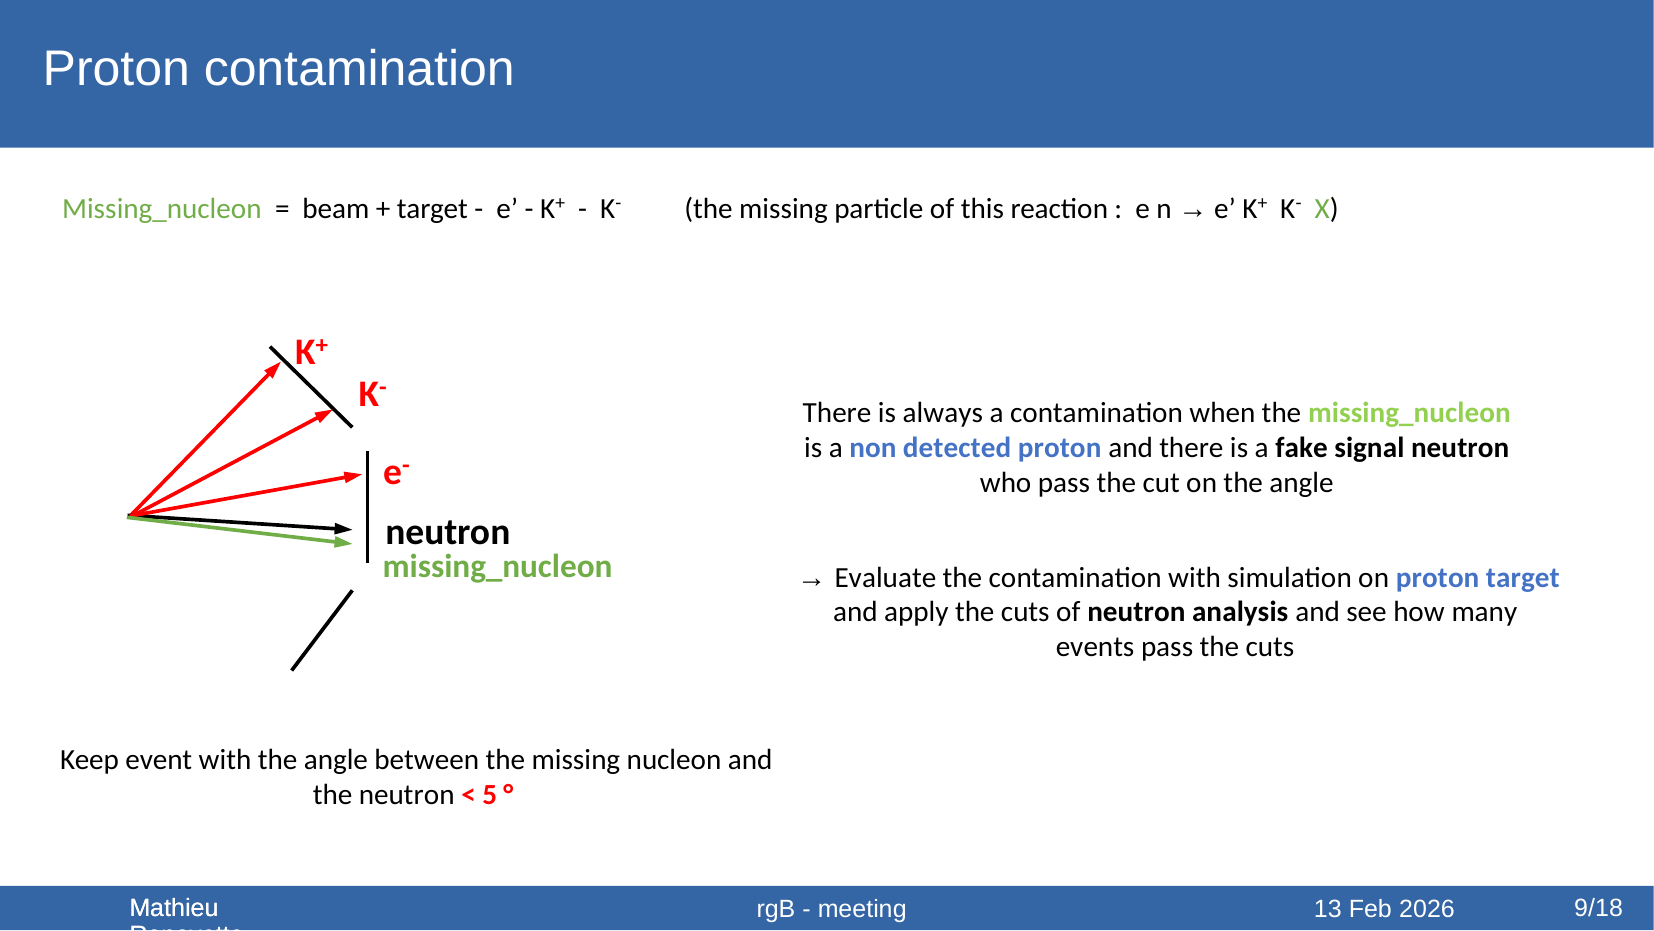

Proton contamination
Missing_nucleon = beam + target - e’ - K+ - K- (the missing particle of this reaction : e n → e’ K+ K- X)
K+
K-
There is always a contamination when the missing_nucleon is a non detected proton and there is a fake signal neutron who pass the cut on the angle
e-
neutron
missing_nucleon
→ Evaluate the contamination with simulation on proton target and apply the cuts of neutron analysis and see how many
events pass the cuts
Keep event with the angle between the missing nucleon and the neutron < 5 °
Mathieu Ronayette
9/18
Mathieu Ronayette
 rgB - meeting
13 Feb 2026